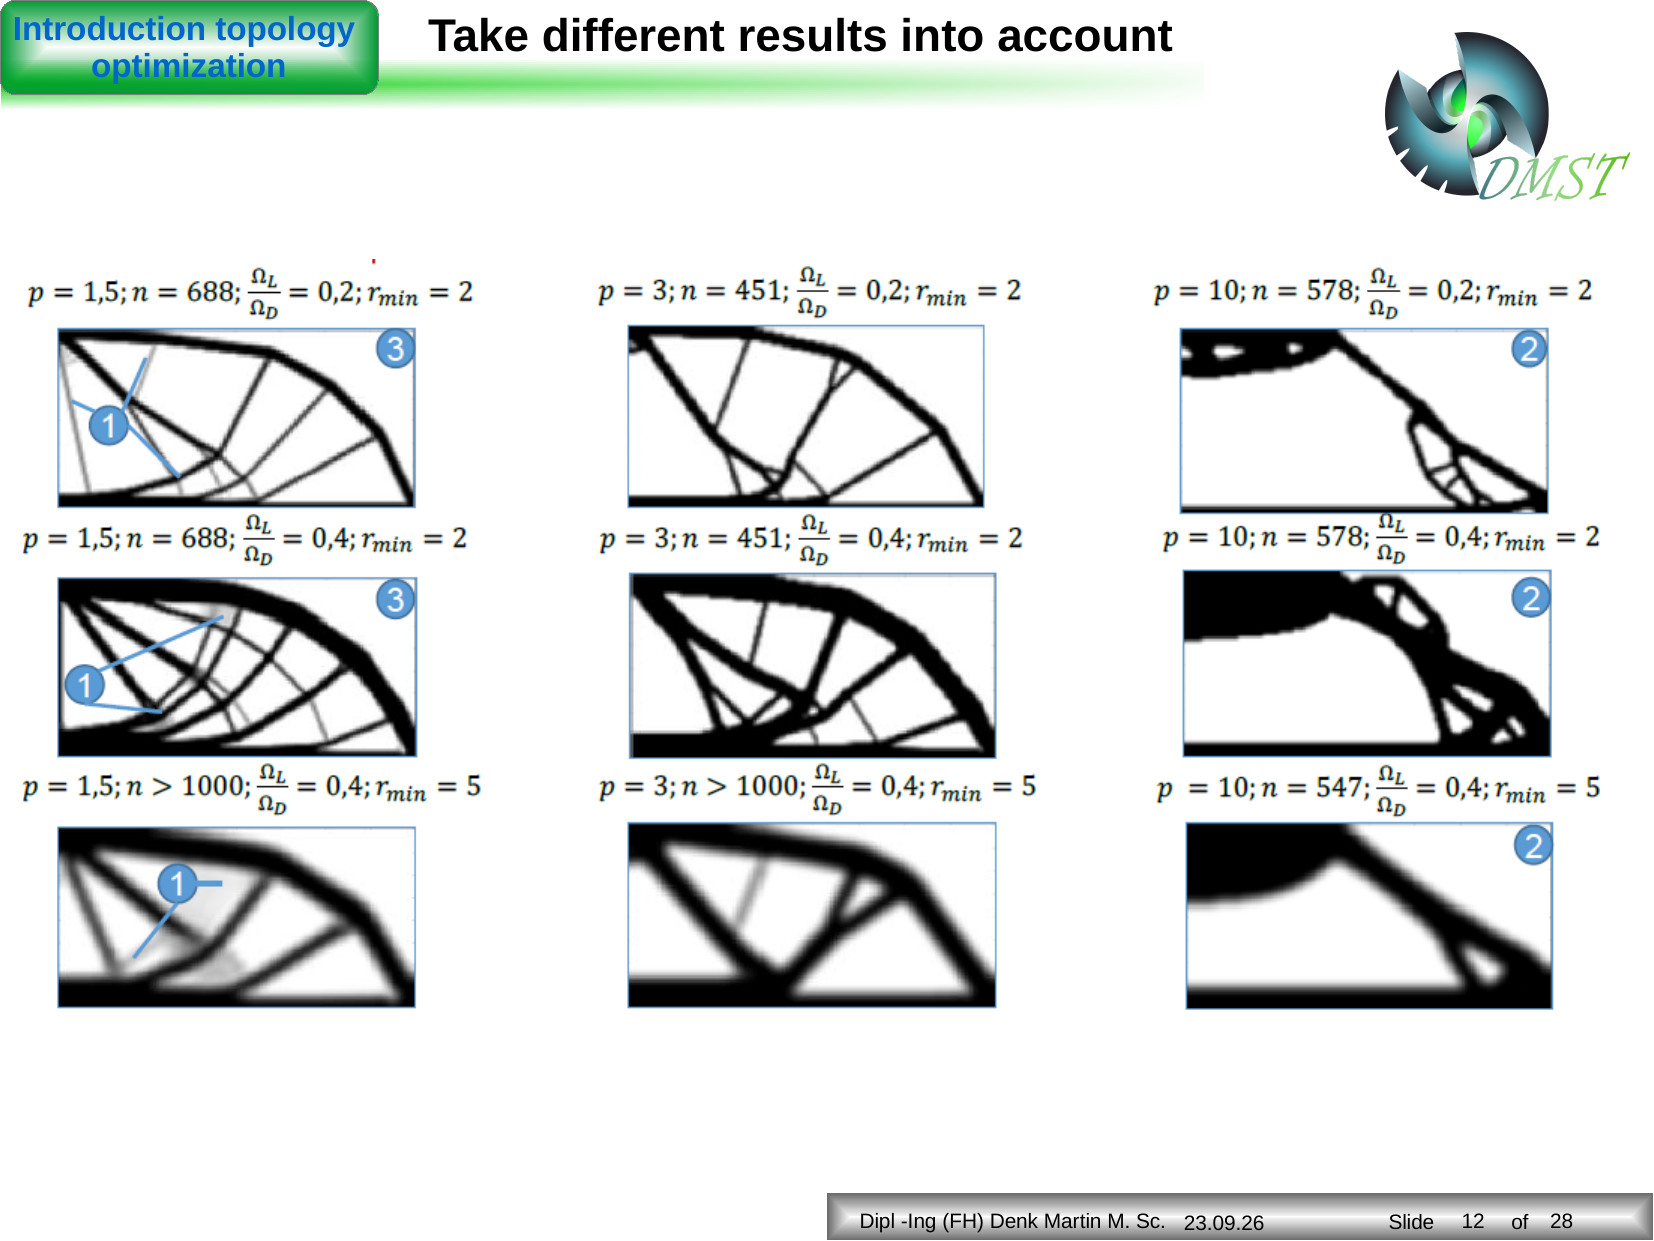

Introduction topology
optimization
Take different results into account